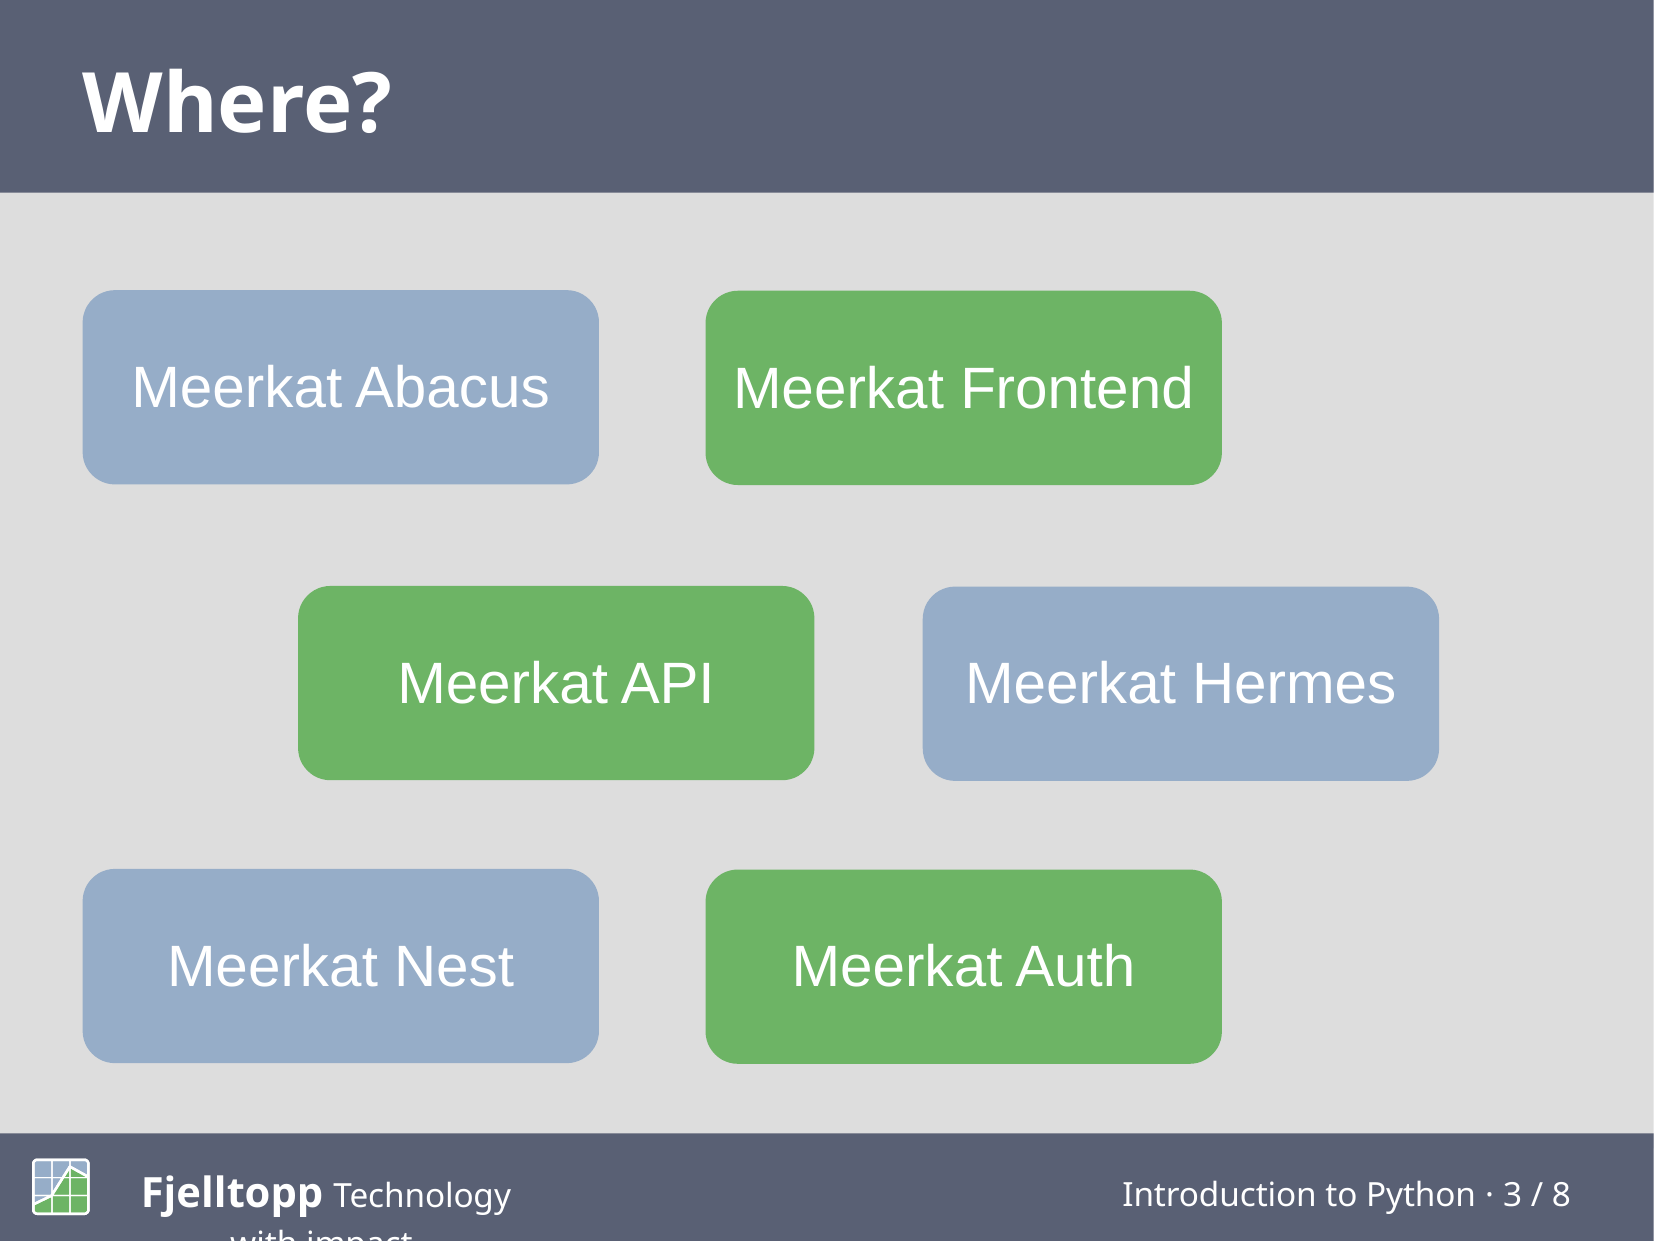

# Where?
Meerkat Abacus
Meerkat Frontend
Meerkat API
Meerkat Hermes
Meerkat Nest
Meerkat Auth
3